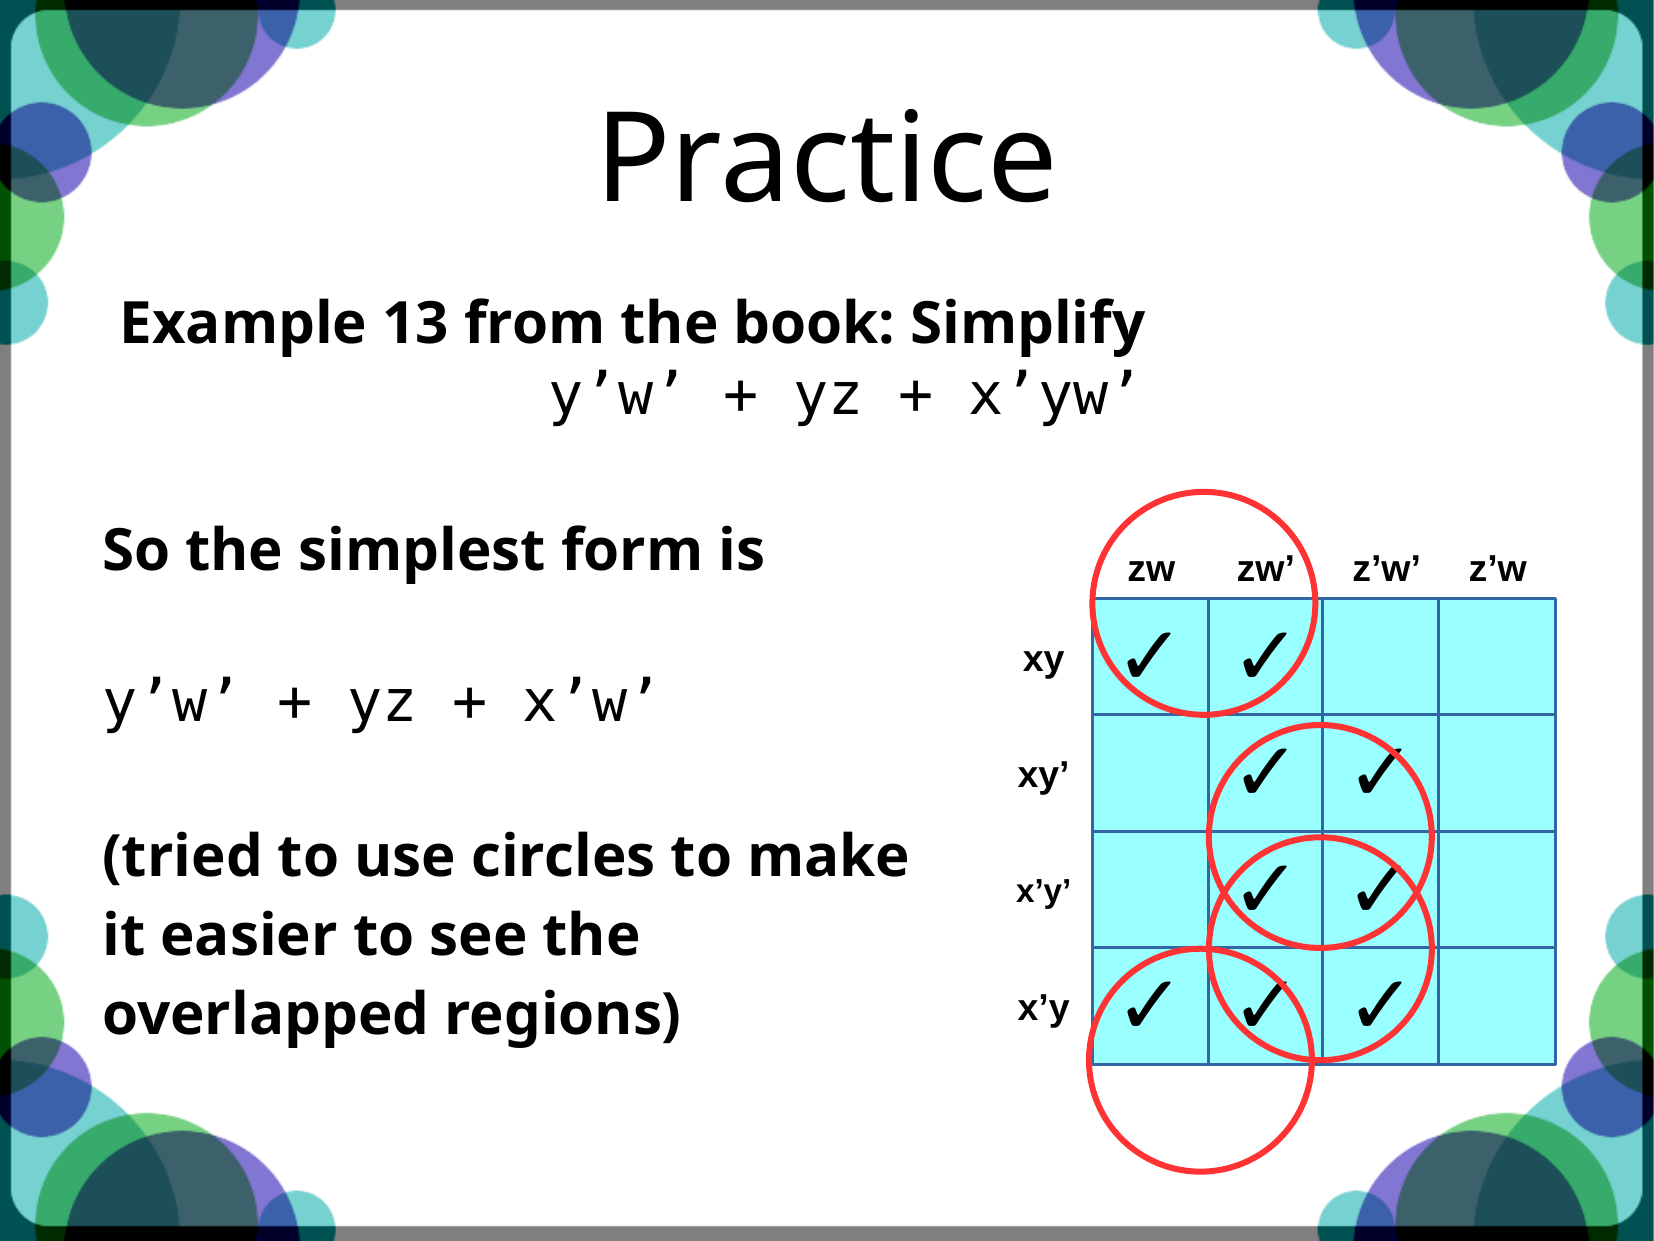

# Practice
Example 13 from the book: Simplify
y’w’ + yz + x’yw’
So the simplest form is
y’w’ + yz + x’w’
(tried to use circles to make it easier to see the overlapped regions)
zw
zw’
z’w’
z’w
✓
✓
xy
✓
✓
xy’
✓
✓
x’y’
✓
✓
✓
x’y